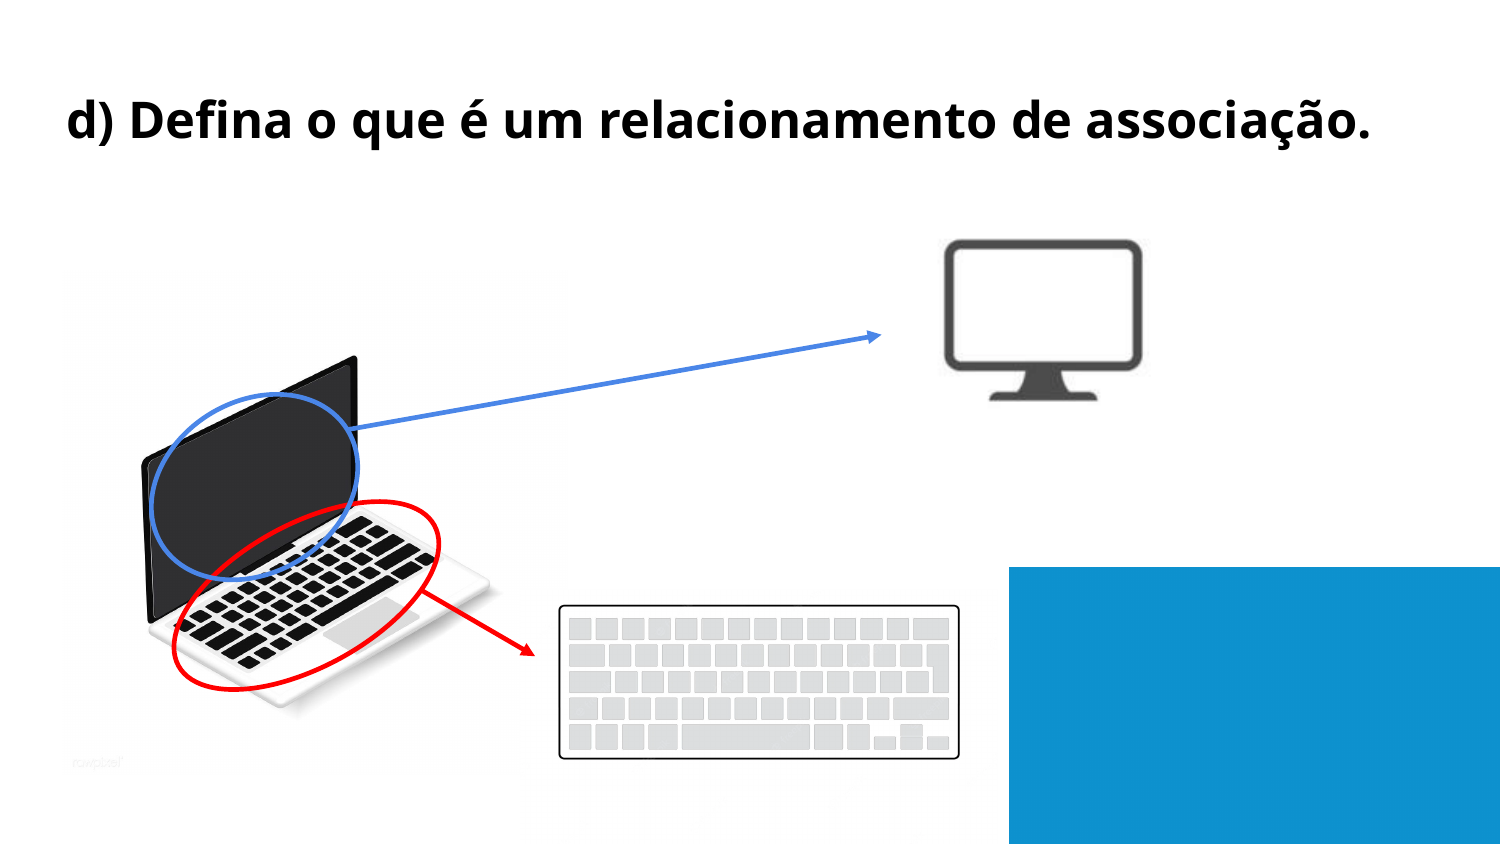

# d) Defina o que é um relacionamento de associação.